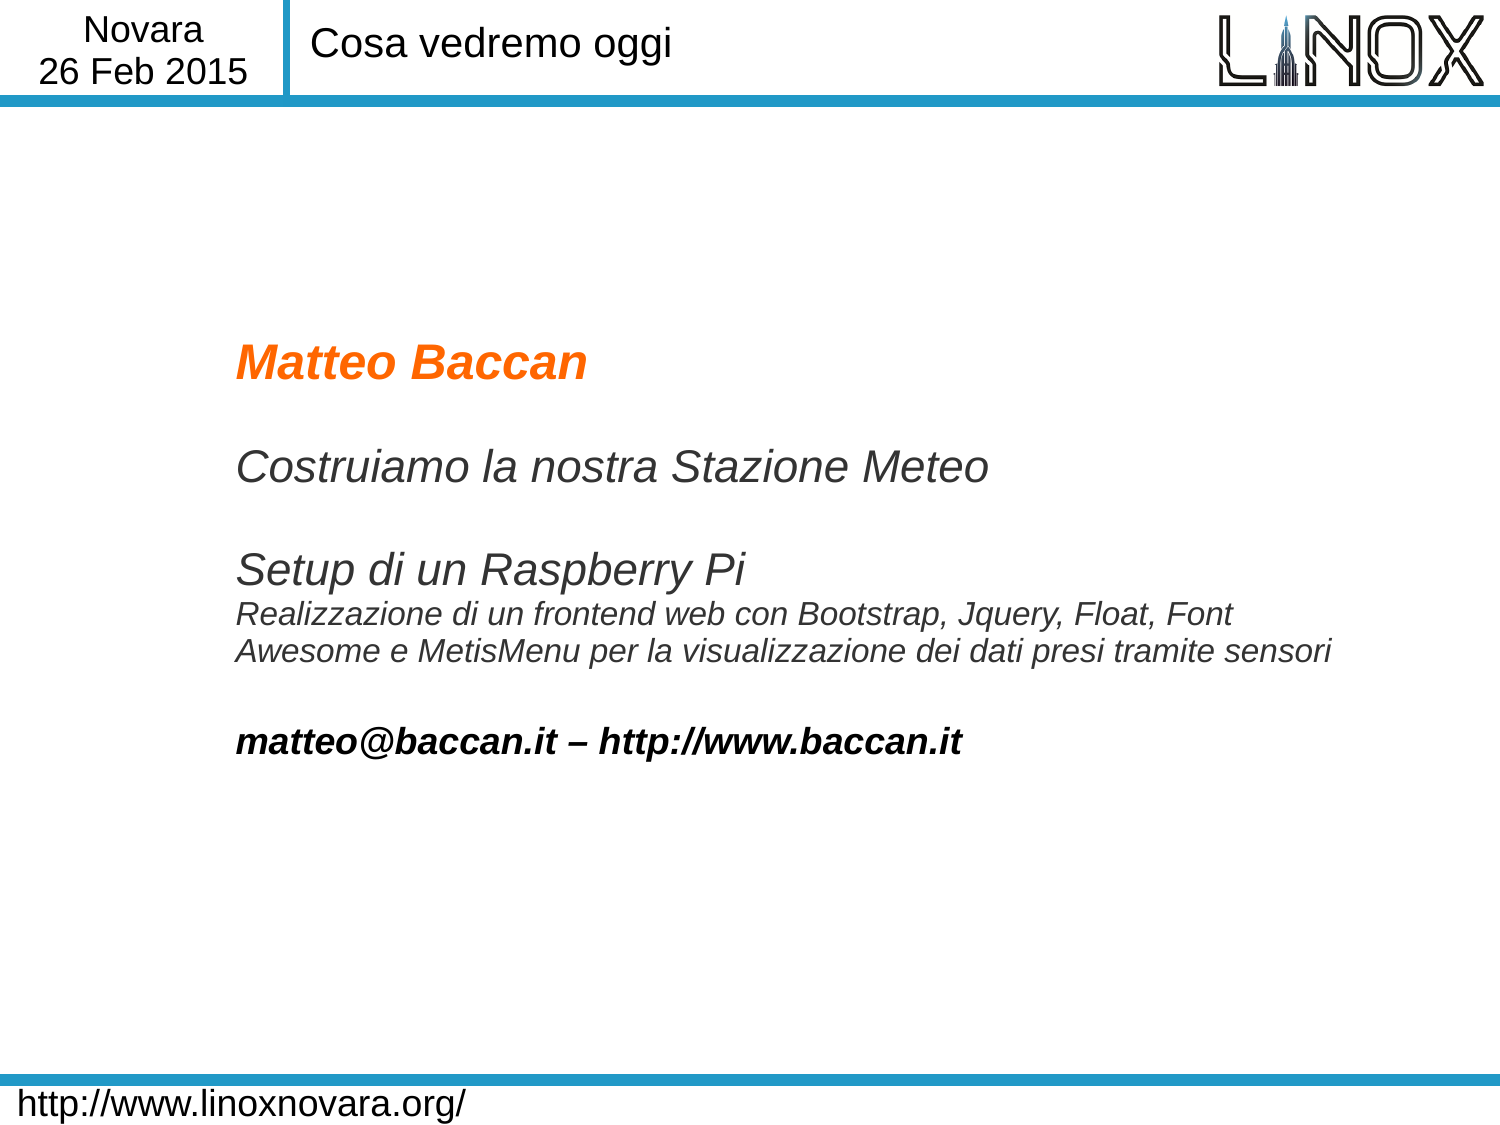

# Cosa vedremo oggi
Matteo Baccan
Costruiamo la nostra Stazione Meteo
Setup di un Raspberry Pi
Realizzazione di un frontend web con Bootstrap, Jquery, Float, Font Awesome e MetisMenu per la visualizzazione dei dati presi tramite sensori
matteo@baccan.it – http://www.baccan.it